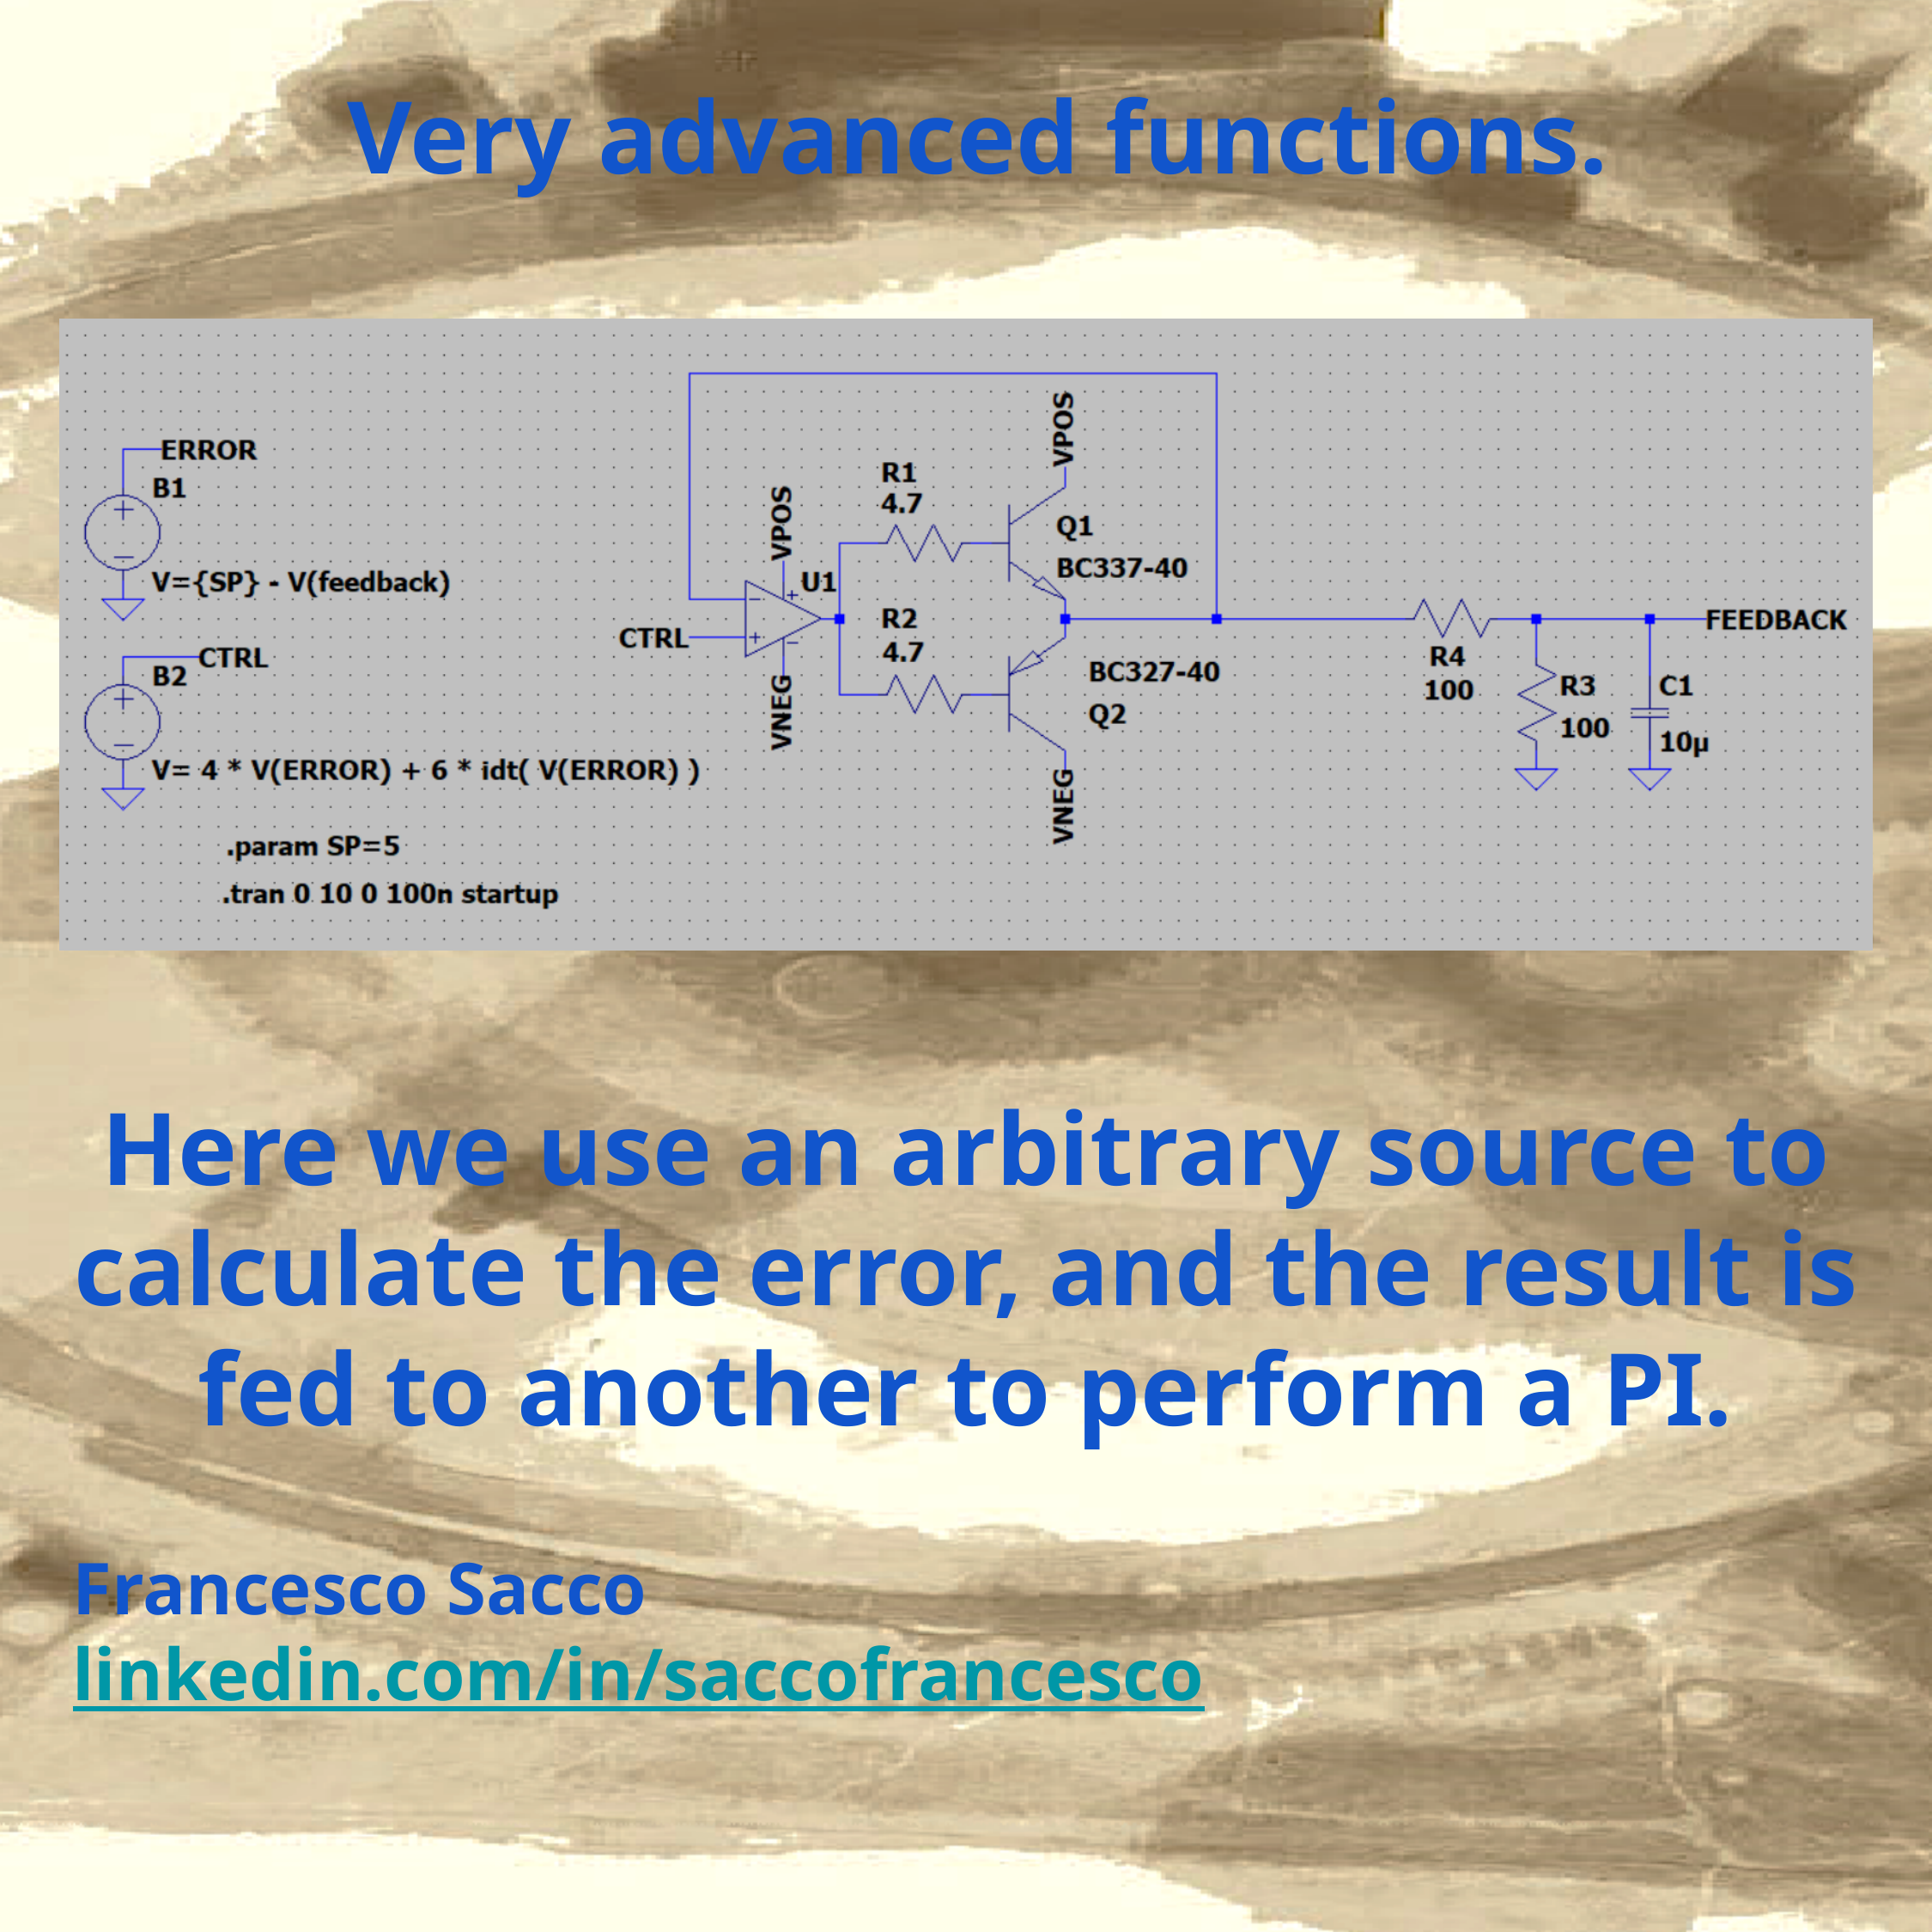

Very advanced functions.
Here we use an arbitrary source to calculate the error, and the result is fed to another to perform a PI.
Francesco Sacco
linkedin.com/in/saccofrancesco